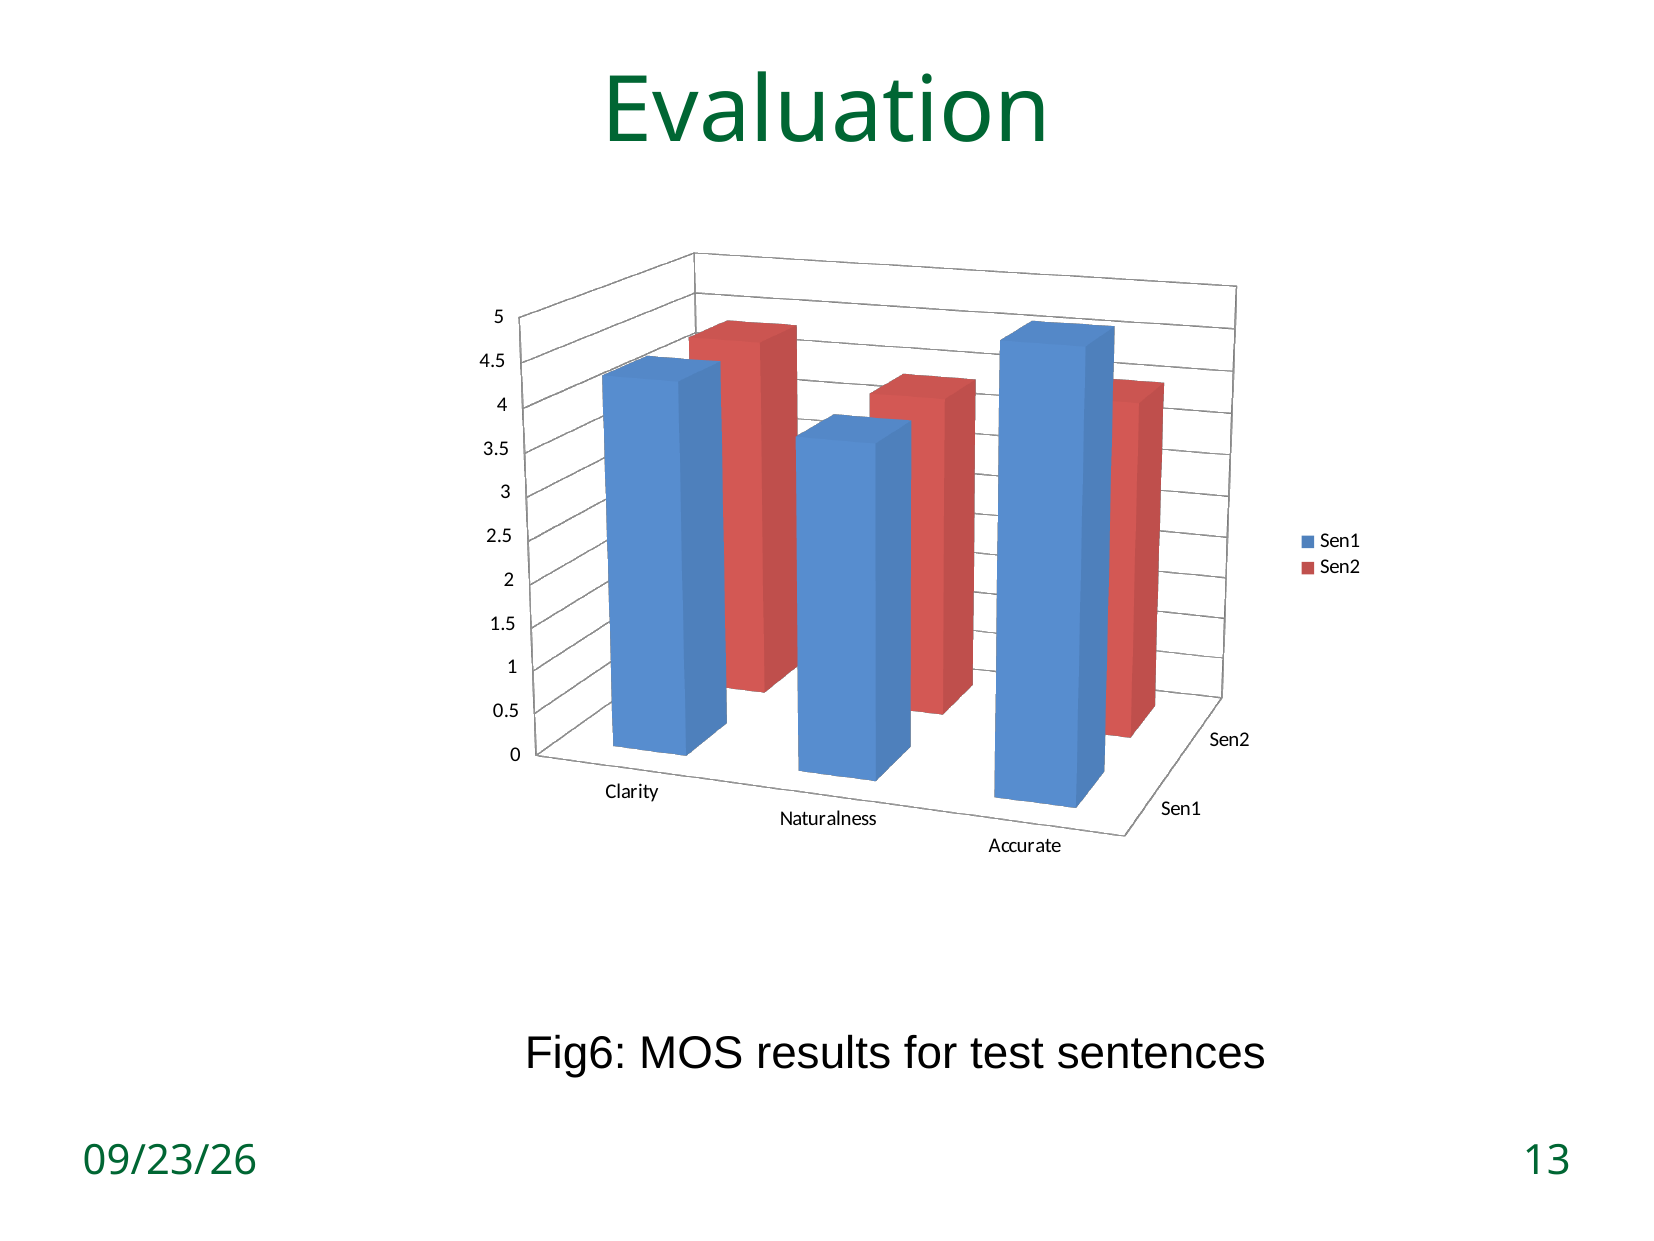

# Evaluation
[unsupported chart]
Fig6: MOS results for test sentences
13